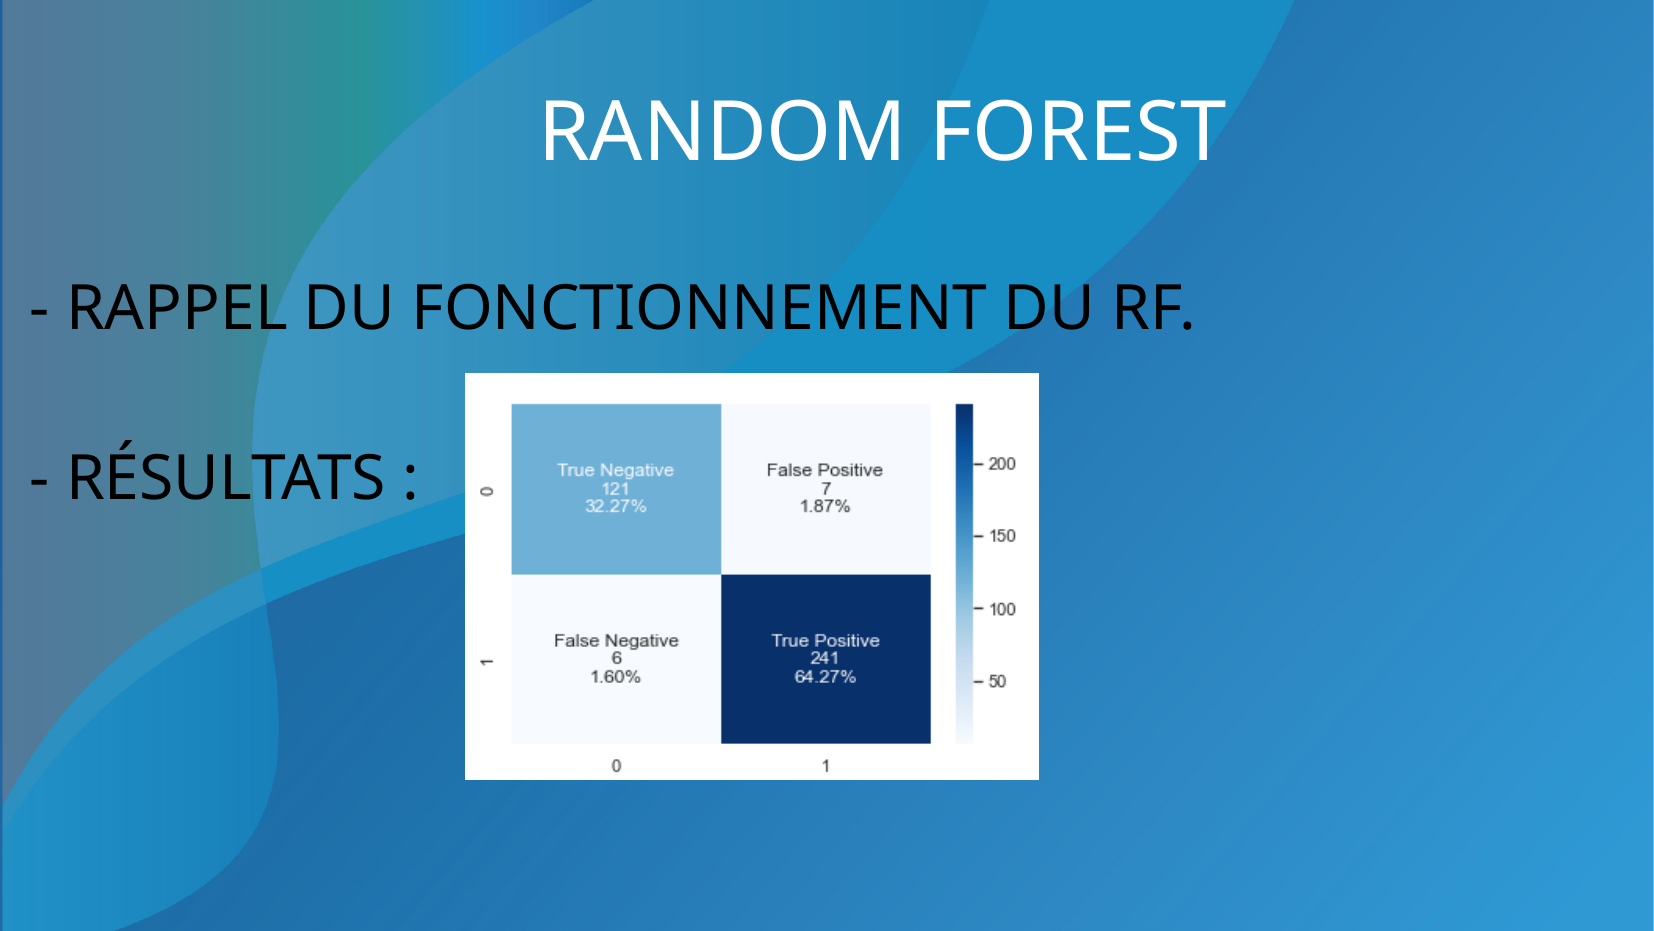

# RANDOM FOREST
- RAPPEL DU FONCTIONNEMENT DU RF.
- RÉSULTATS :